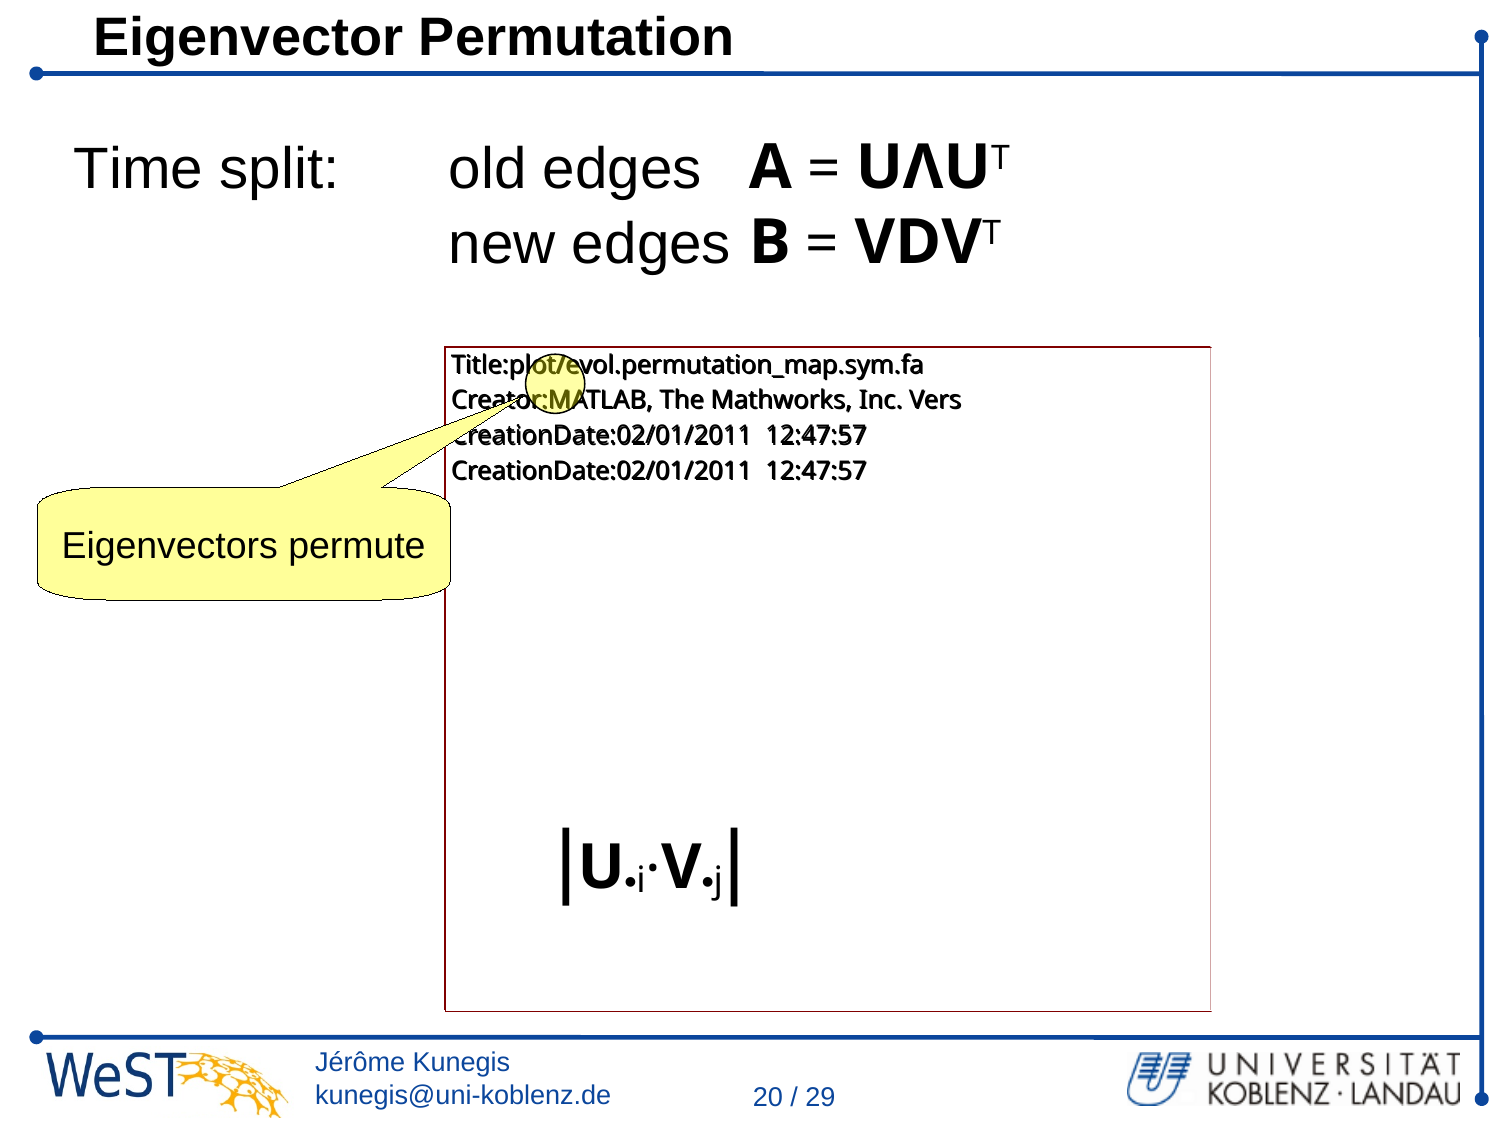

Eigenvector Permutation
Time split:		old edges 	A = UΛUT
 					new edges 	B = VDVT
Eigenvectors permute
|U•i·V•j|